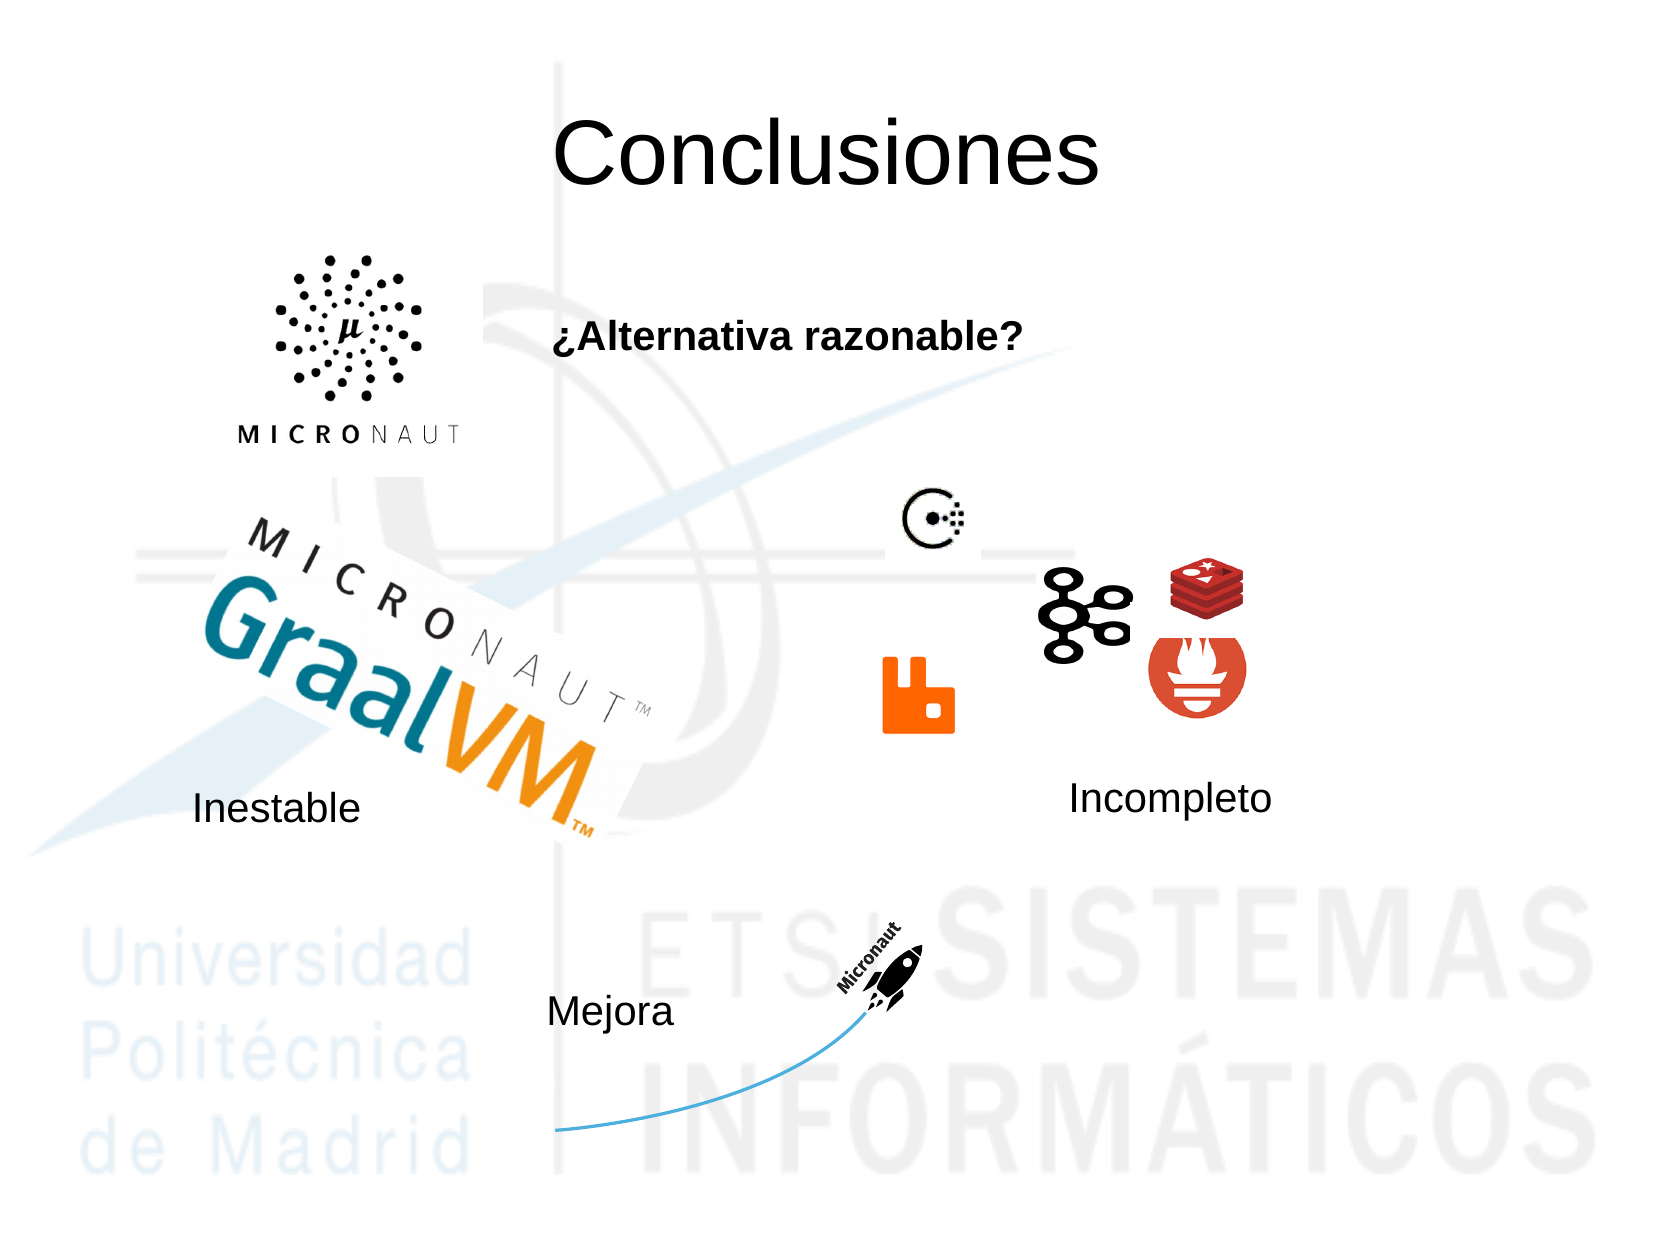

# Conclusiones
¿Alternativa razonable?
Incompleto
Inestable
Mejora